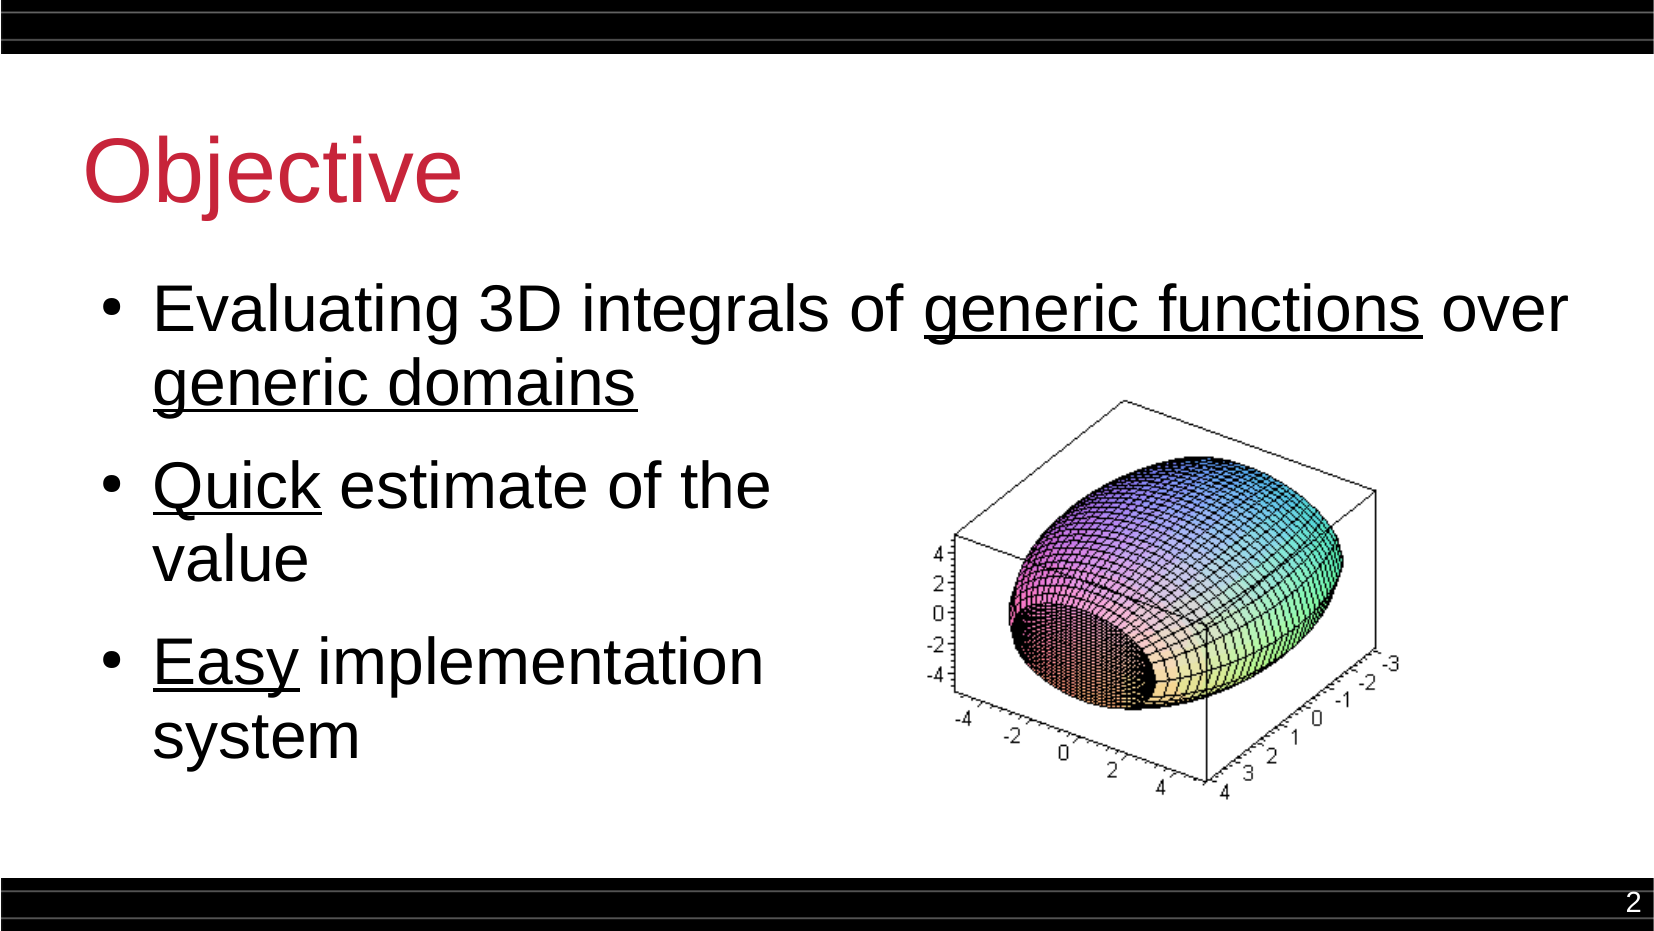

# Objective
Evaluating 3D integrals of generic functions over generic domains
Quick estimate of the
value
Easy implementation
system